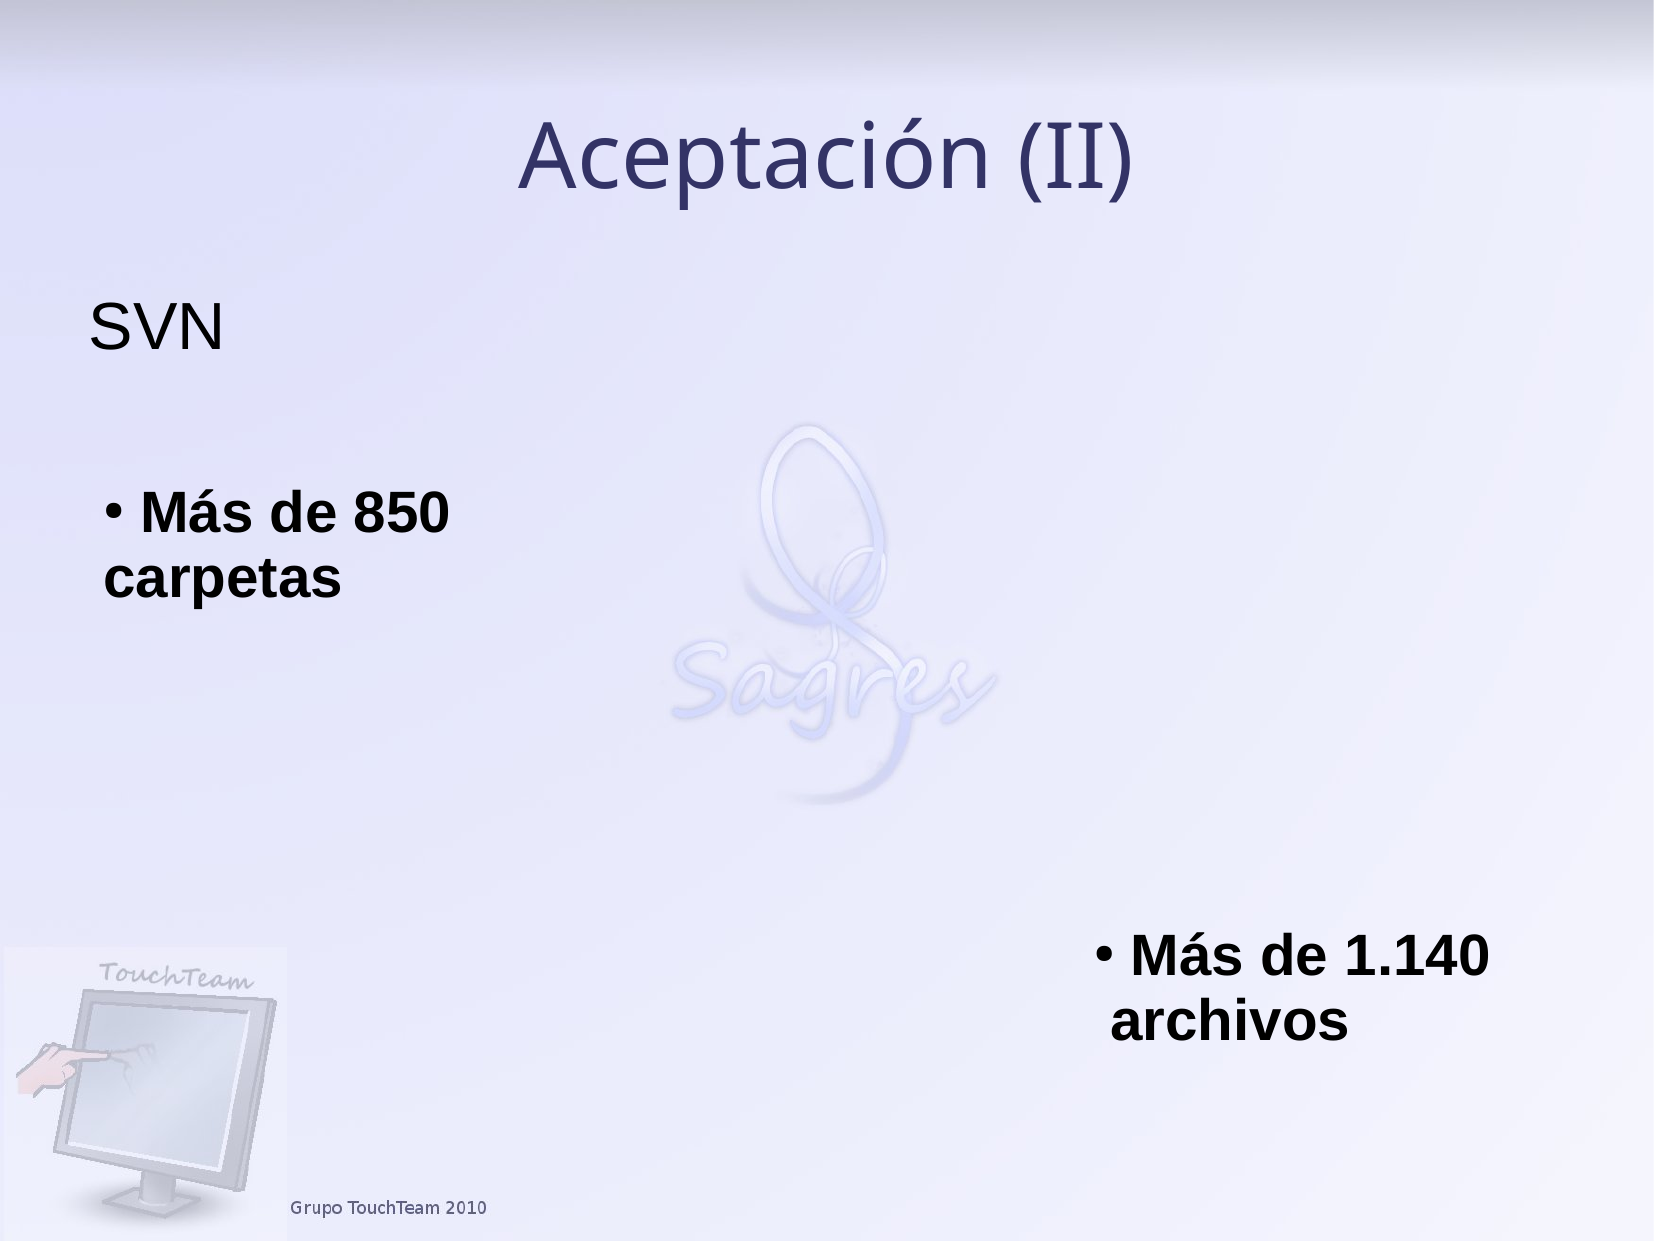

# Aceptación (II)
SVN
 Más de 850 carpetas
 Más de 1.140
 archivos